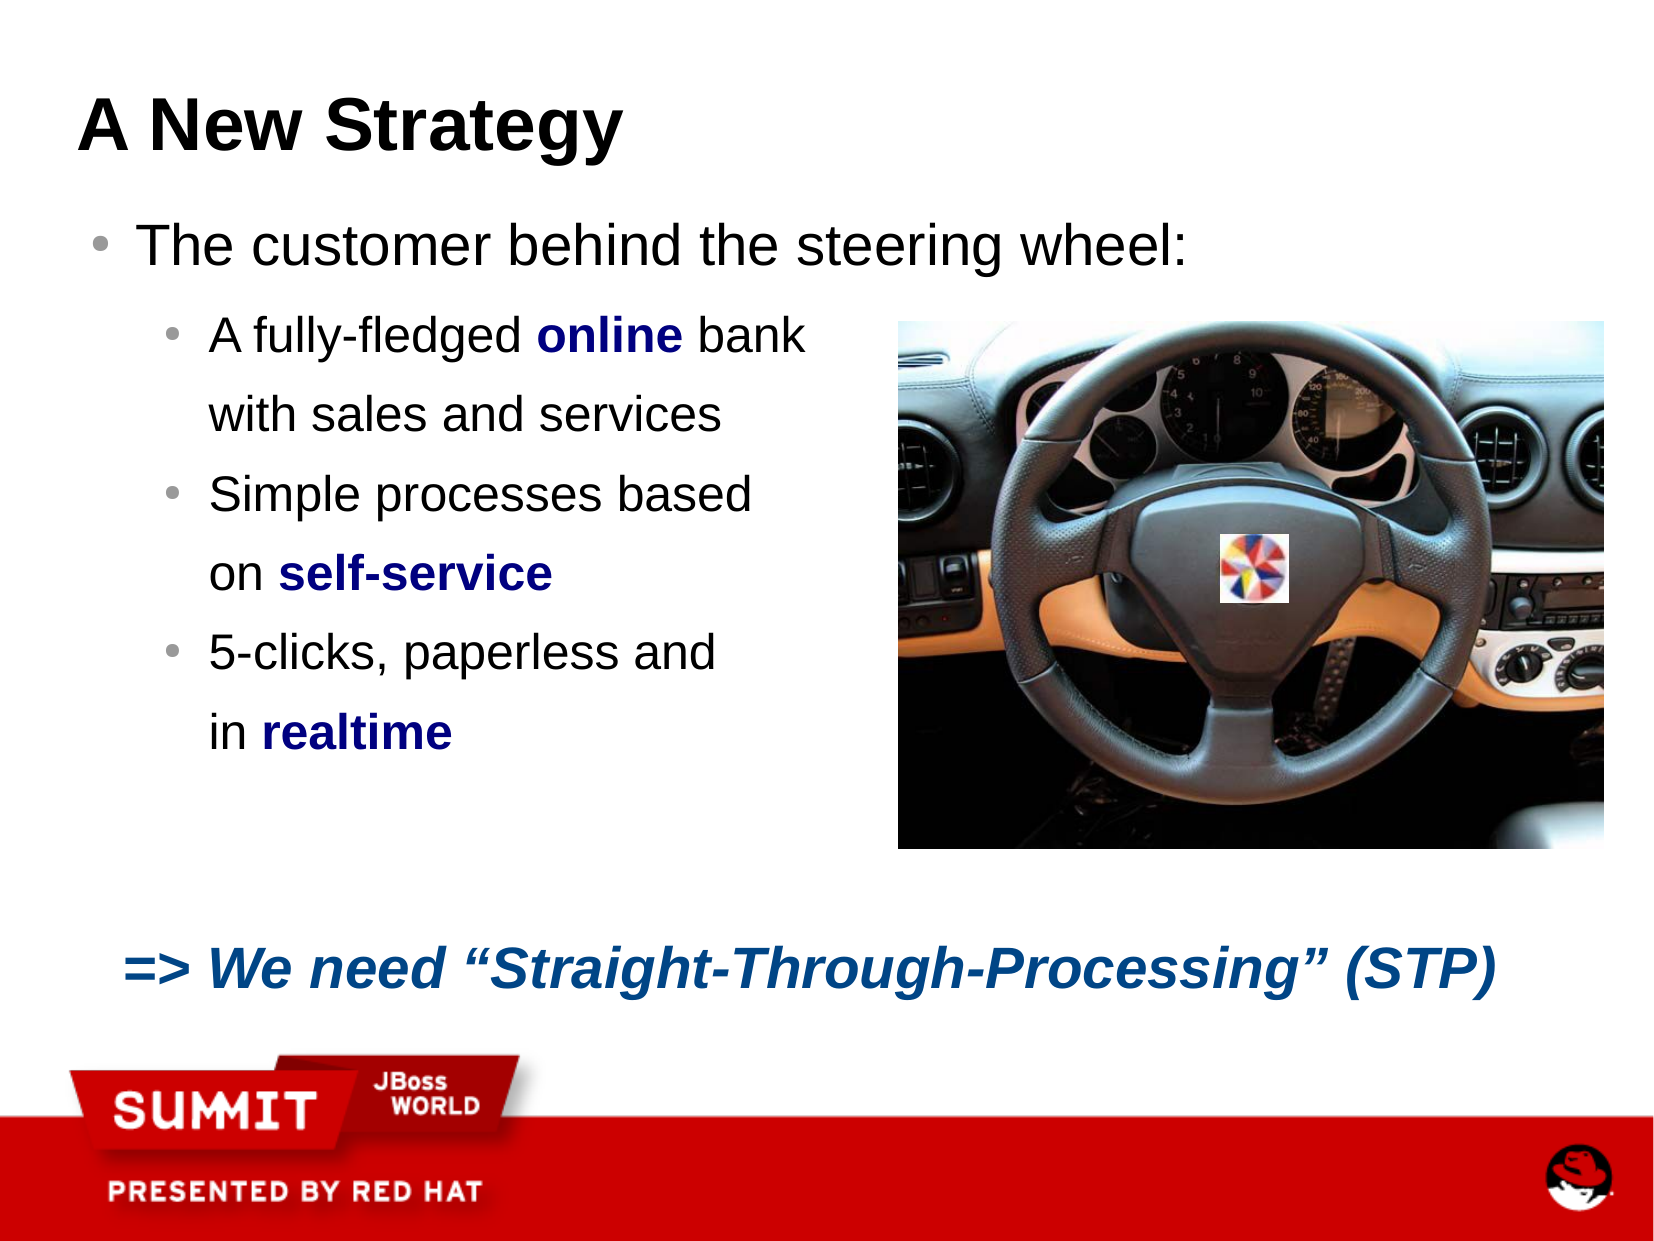

# A New Strategy
The customer behind the steering wheel:
A fully-fledged online bank
with sales and services
Simple processes based
on self-service
5-clicks, paperless and
in realtime
=> We need “Straight-Through-Processing” (STP)